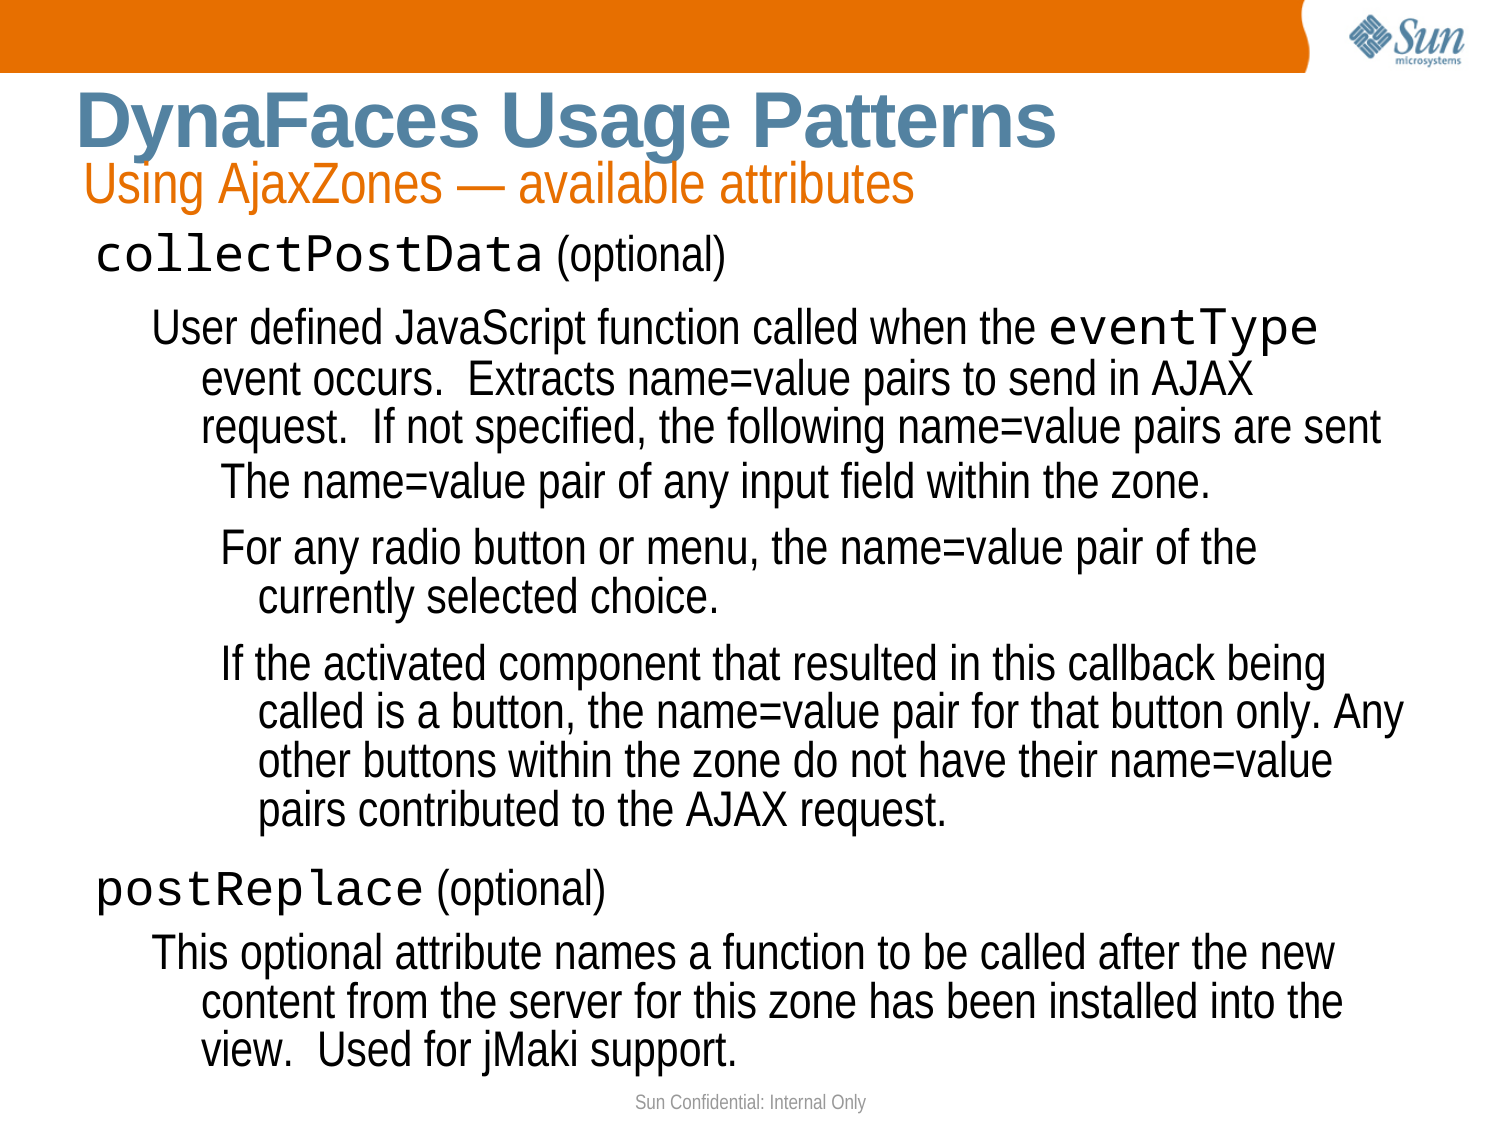

# DynaFaces Usage Patterns
Using AjaxZones — available attributes
collectPostData (optional)
User defined JavaScript function called when the eventType event occurs. Extracts name=value pairs to send in AJAX request. If not specified, the following name=value pairs are sent
The name=value pair of any input field within the zone.
For any radio button or menu, the name=value pair of the currently selected choice.
If the activated component that resulted in this callback being called is a button, the name=value pair for that button only. Any other buttons within the zone do not have their name=value pairs contributed to the AJAX request.
postReplace (optional)
This optional attribute names a function to be called after the new content from the server for this zone has been installed into the view. Used for jMaki support.